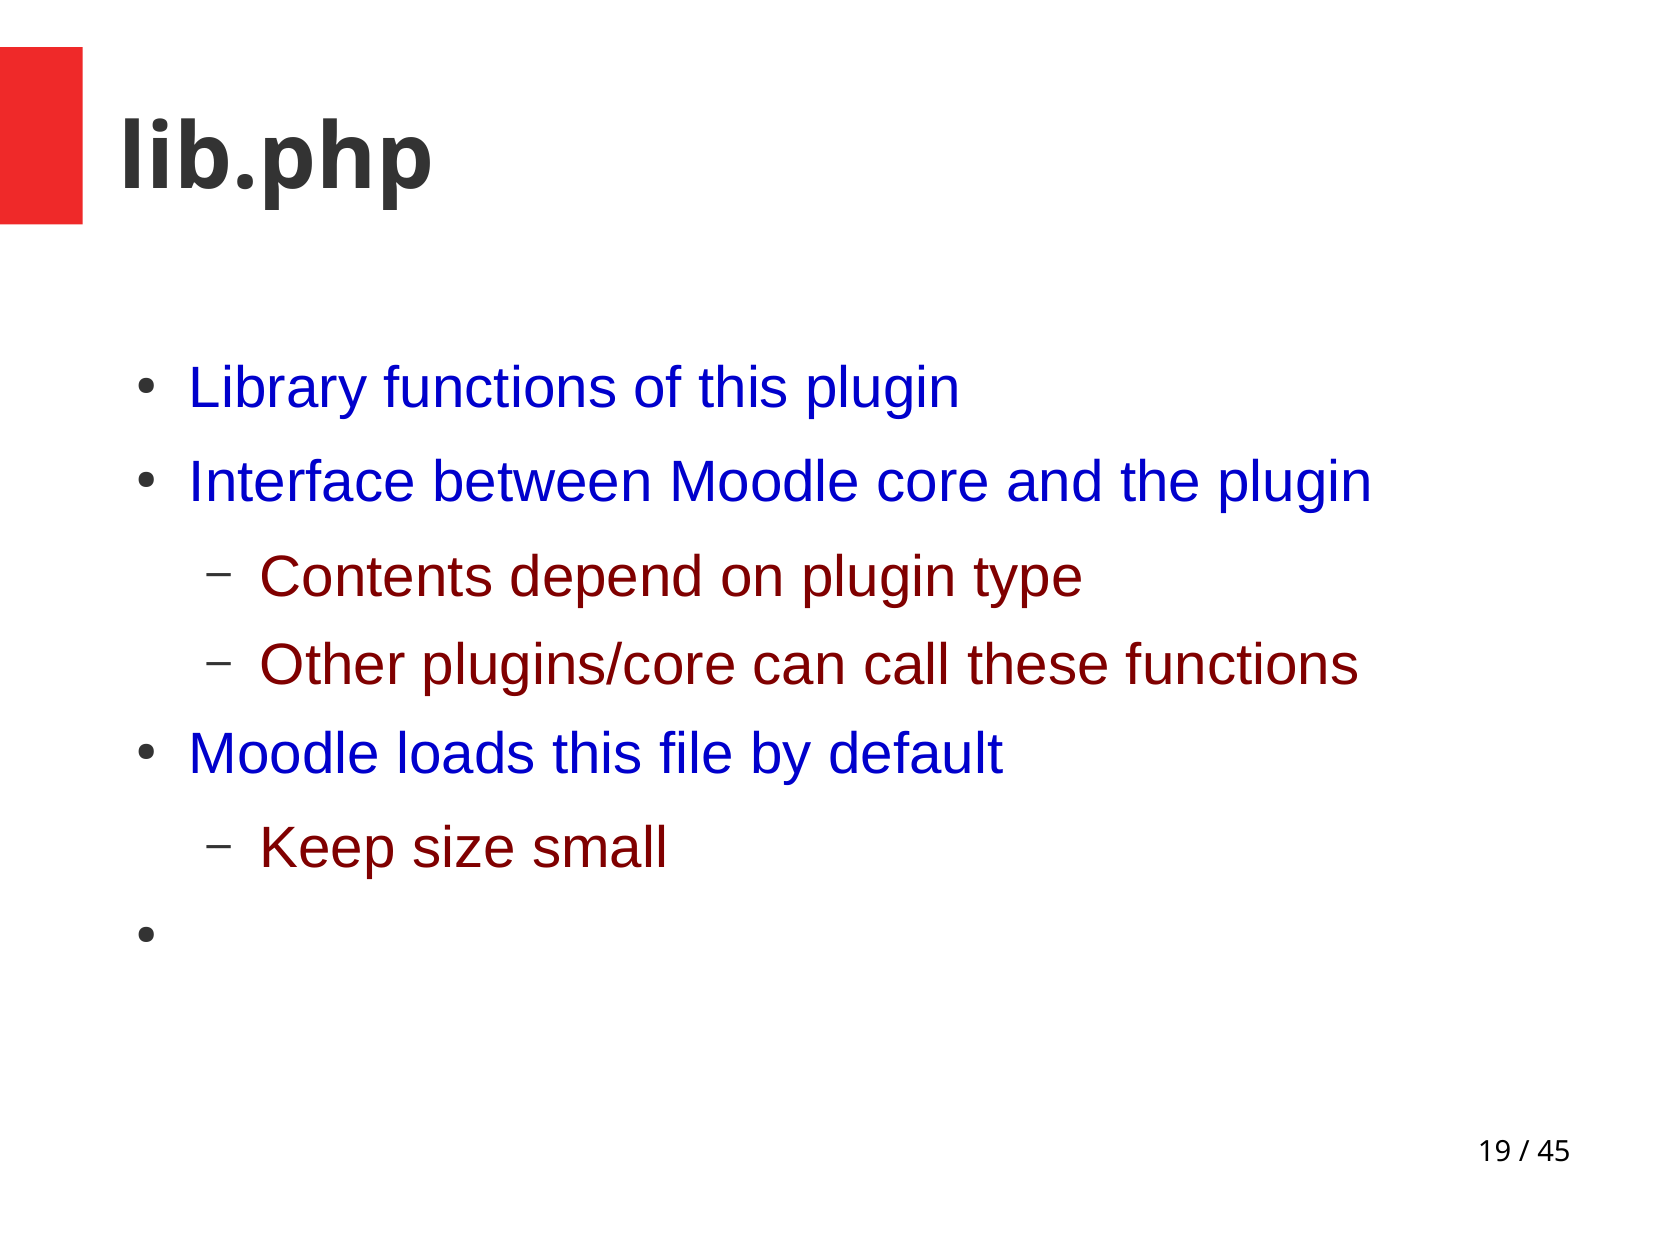

# lib.php
Library functions of this plugin
Interface between Moodle core and the plugin
Contents depend on plugin type
Other plugins/core can call these functions
Moodle loads this file by default
Keep size small
19